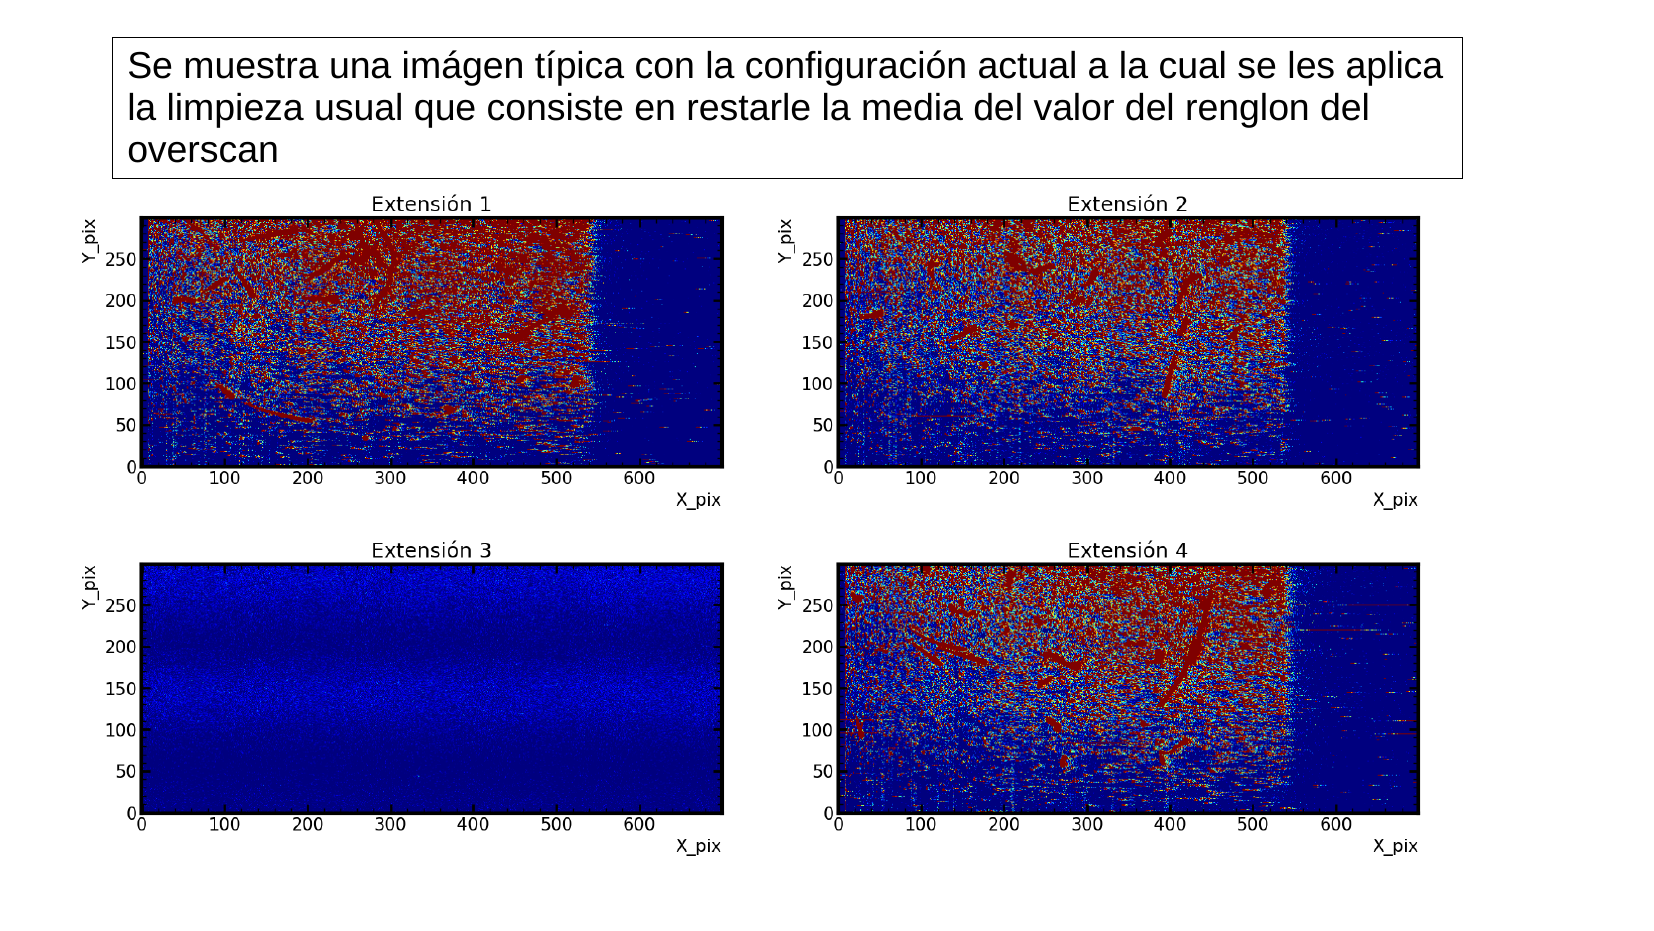

Se muestra una imágen típica con la configuración actual a la cual se les aplica la limpieza usual que consiste en restarle la media del valor del renglon del overscan